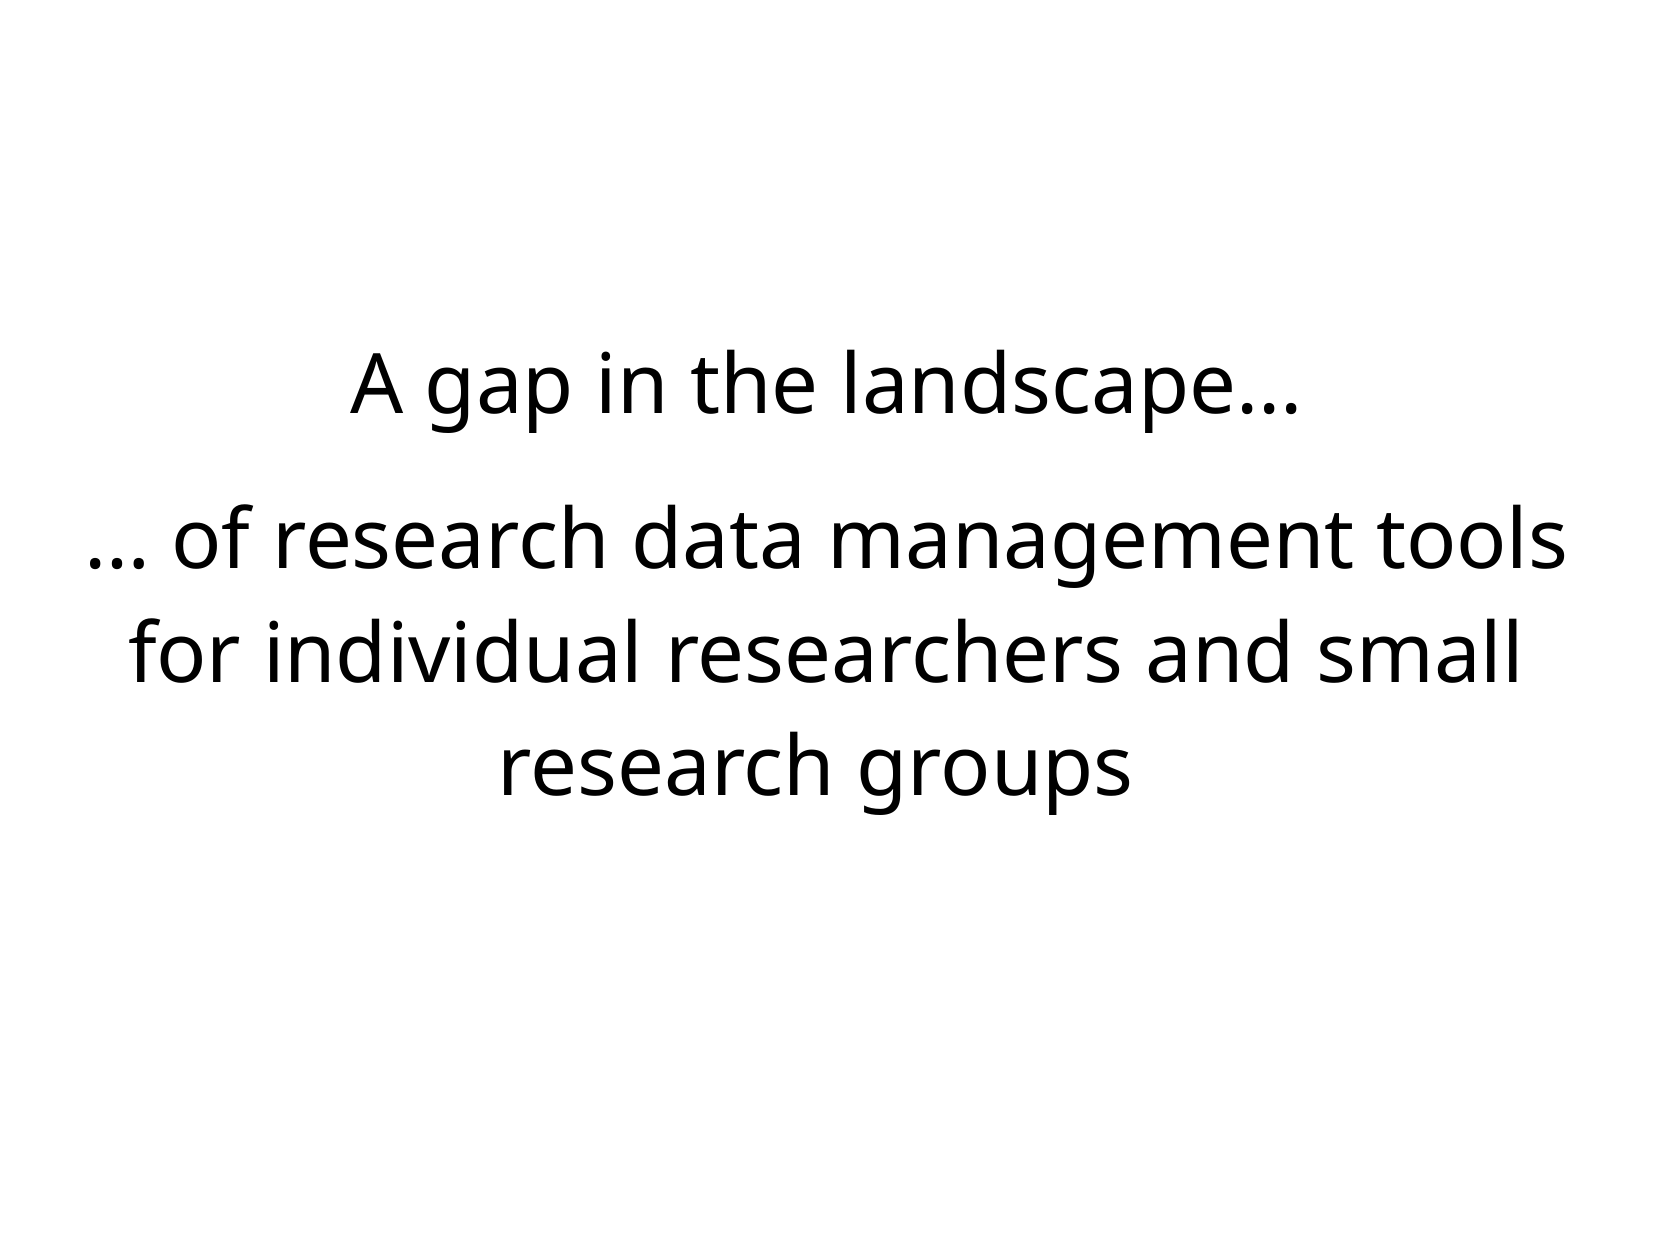

# A gap in the landscape...
… of research data management tools for individual researchers and small research groups